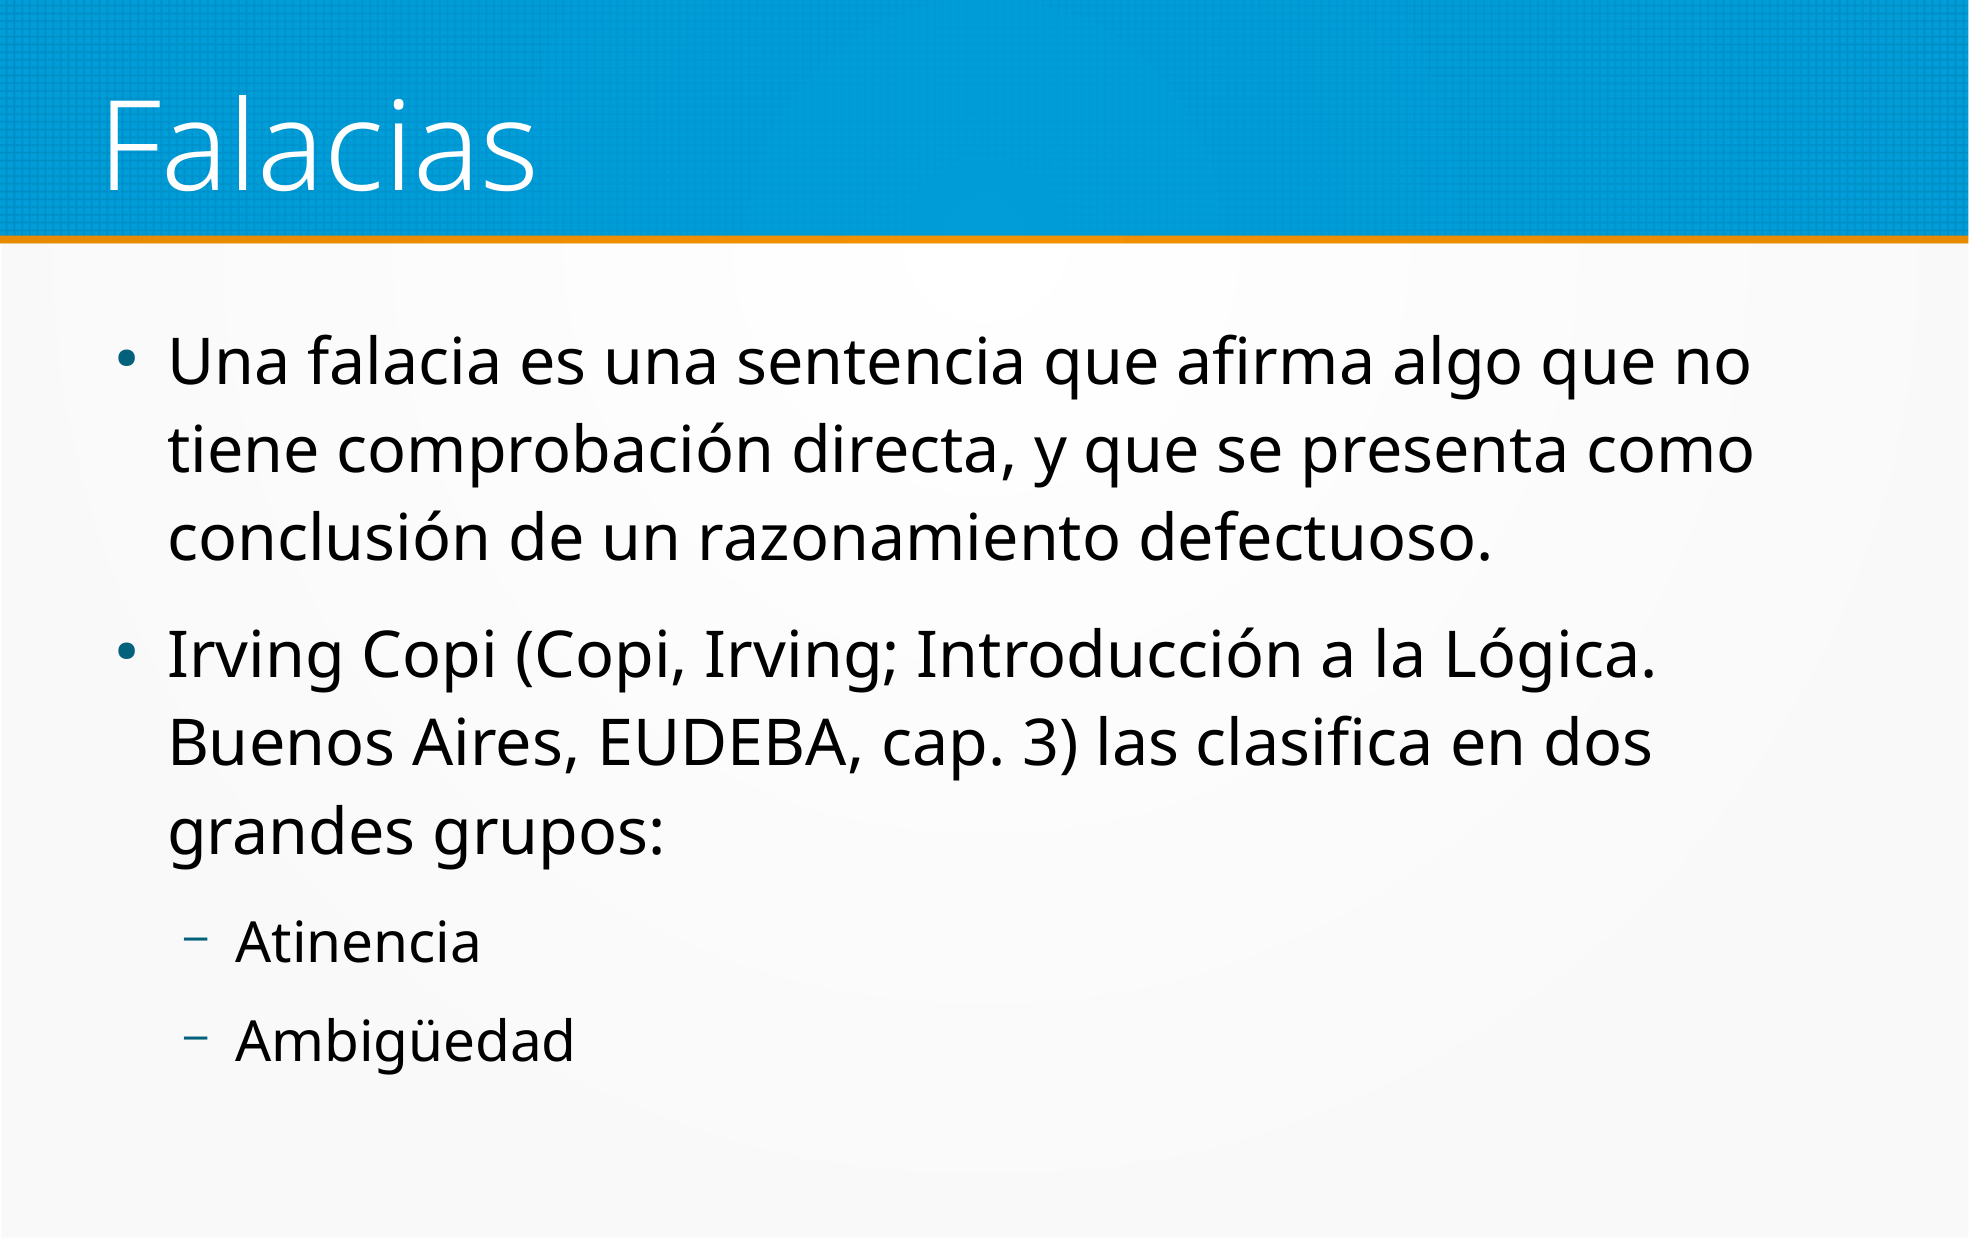

# Falacias
Una falacia es una sentencia que afirma algo que no tiene comprobación directa, y que se presenta como conclusión de un razonamiento defectuoso.
Irving Copi (Copi, Irving; Introducción a la Lógica. Buenos Aires, EUDEBA, cap. 3) las clasifica en dos grandes grupos:
Atinencia
Ambigüedad